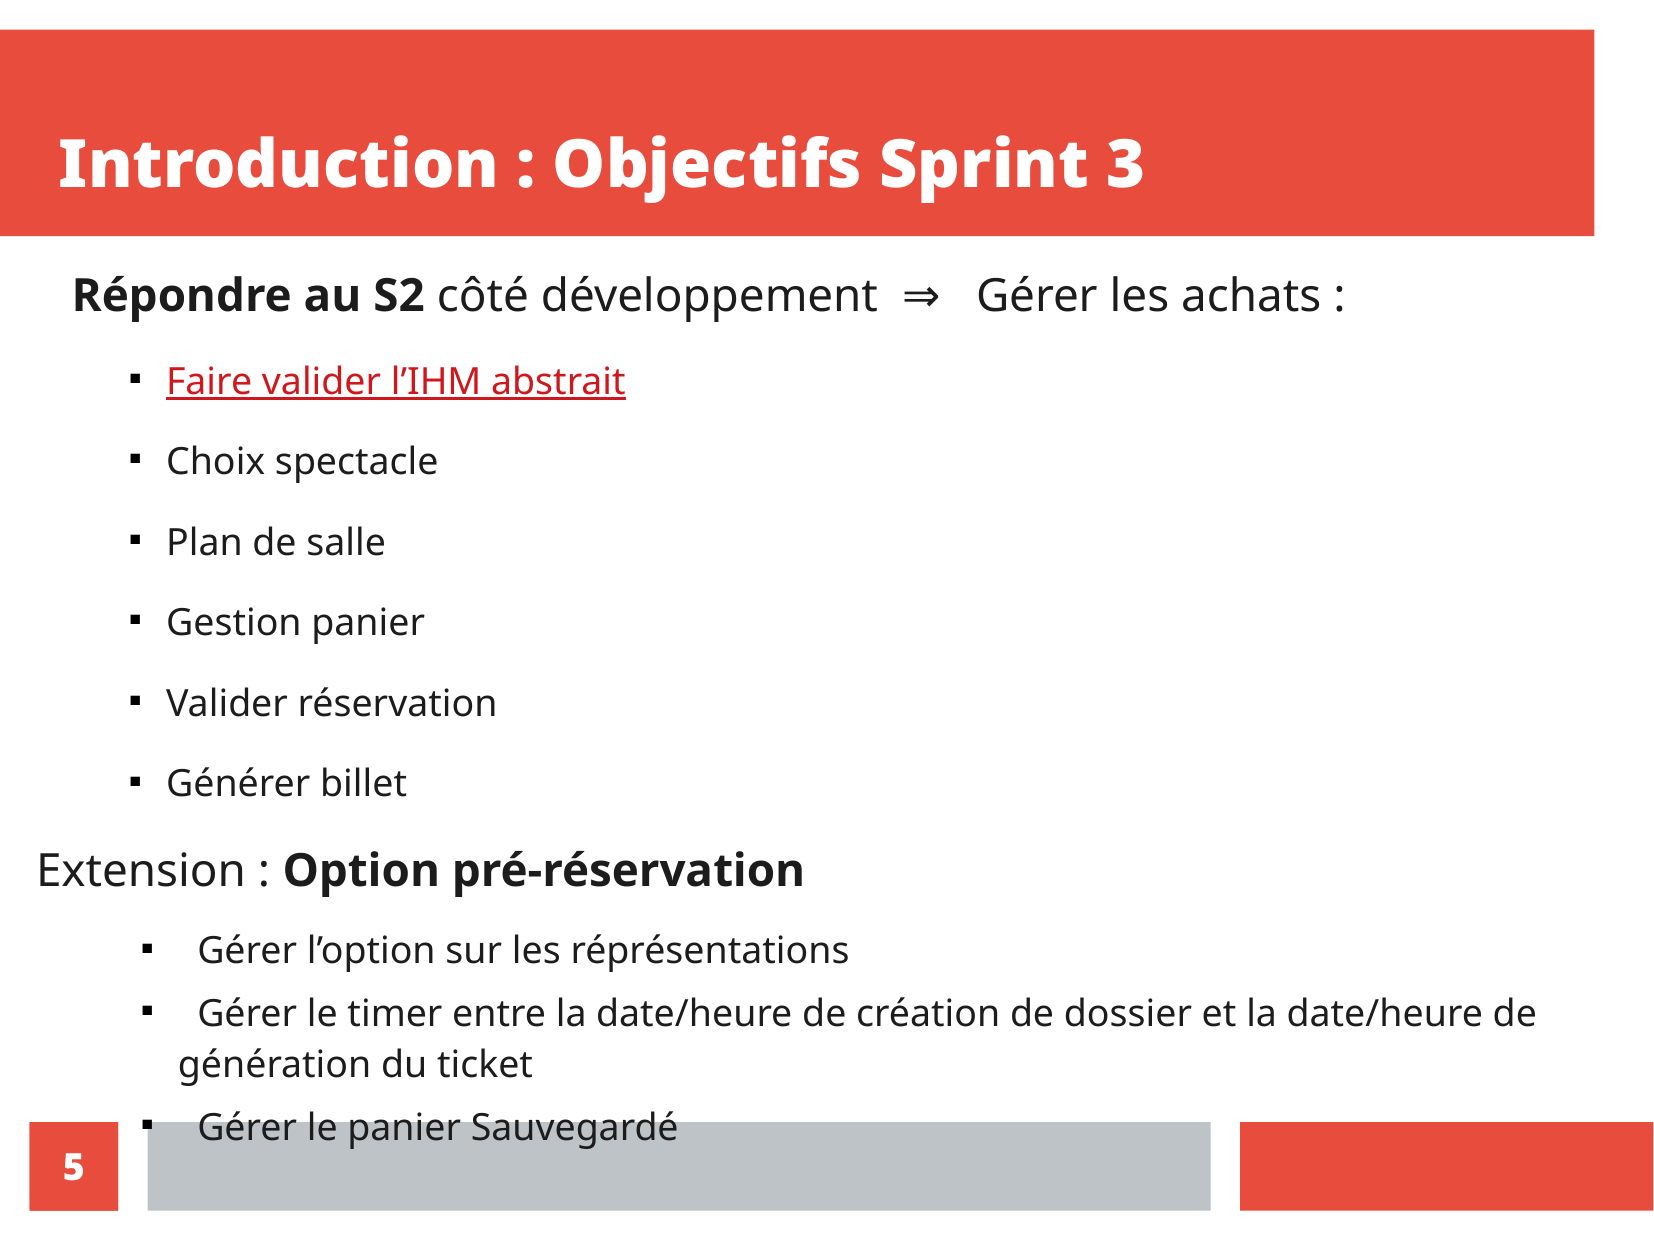

# Introduction : Objectifs Sprint 3
Répondre au S2 côté développement ⇒ Gérer les achats :
Faire valider l’IHM abstrait
Choix spectacle
Plan de salle
Gestion panier
Valider réservation
Générer billet
Extension : Option pré-réservation
 Gérer l’option sur les réprésentations
 Gérer le timer entre la date/heure de création de dossier et la date/heure de génération du ticket
 Gérer le panier Sauvegardé
5